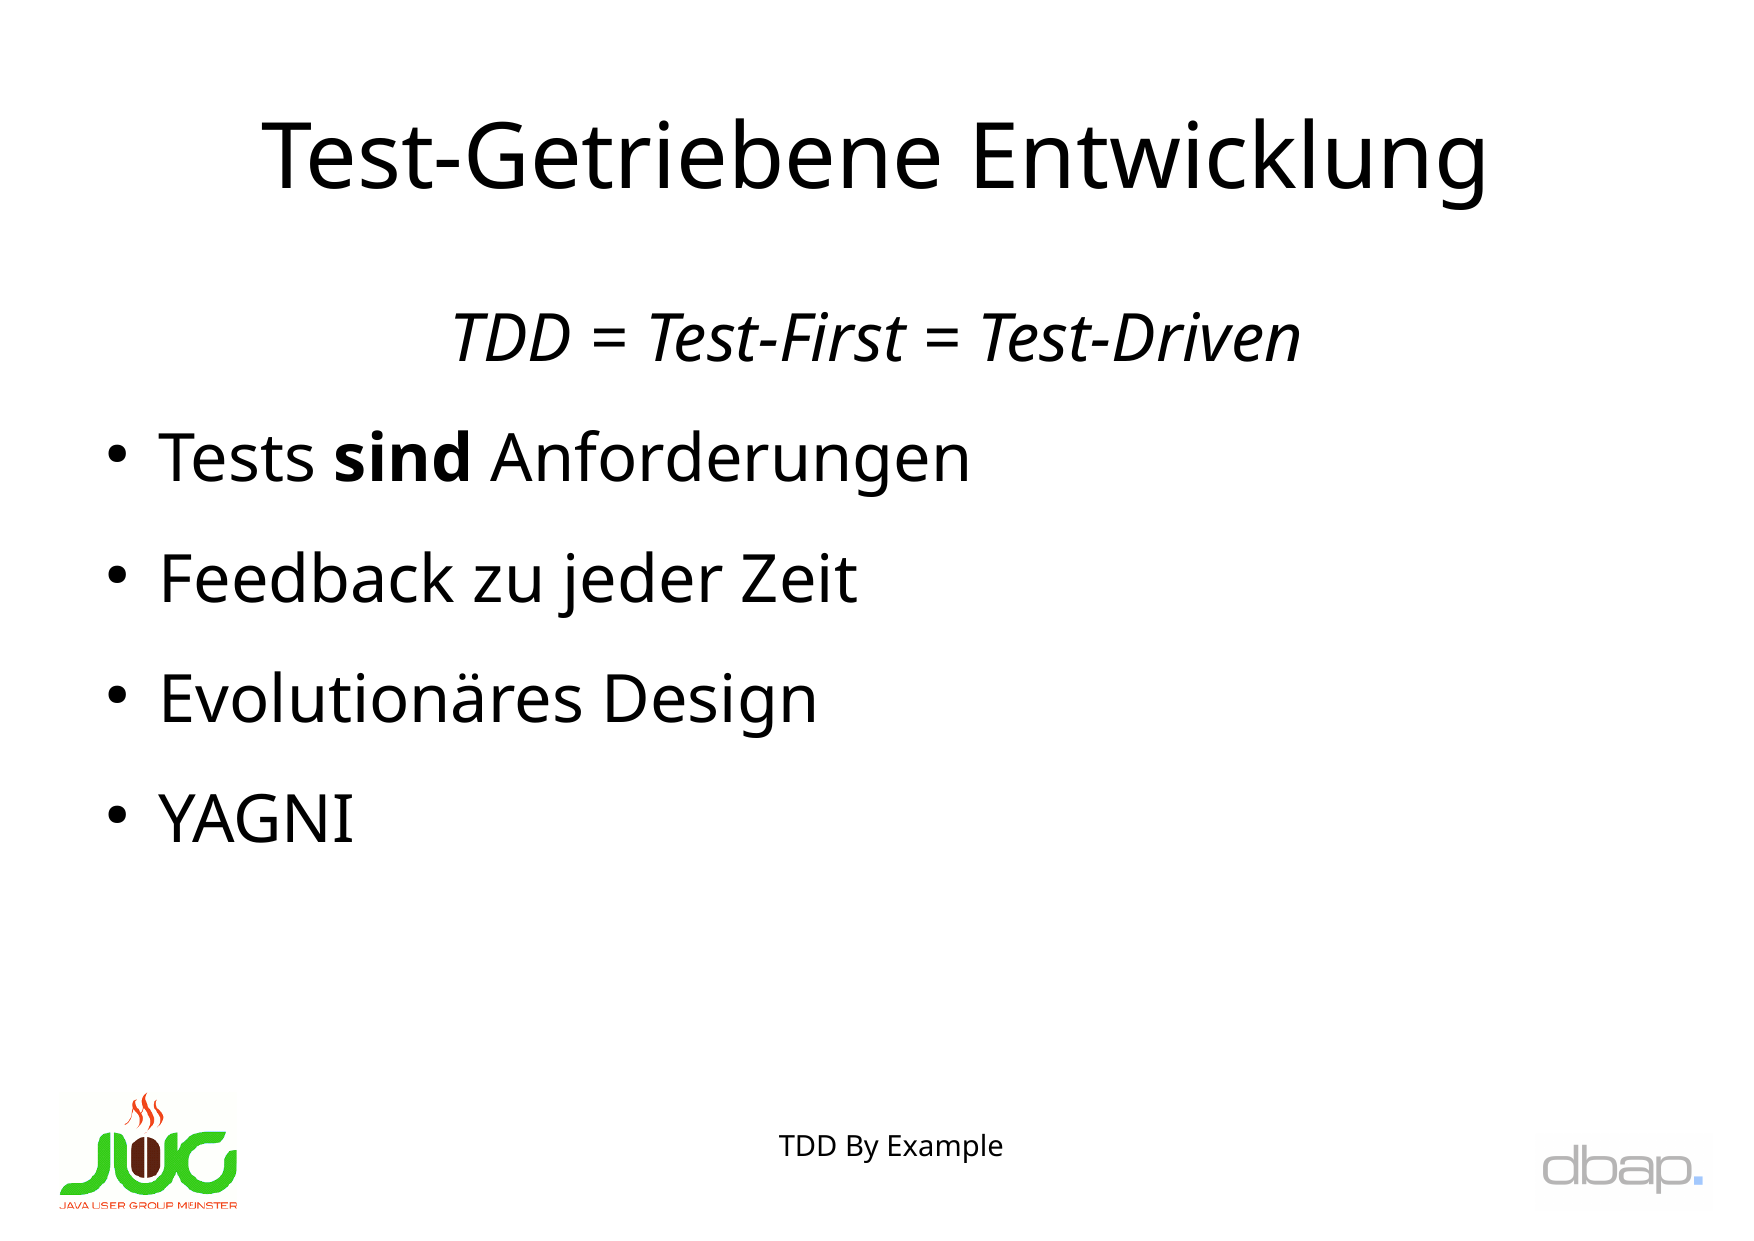

# Test-Getriebene Entwicklung
TDD = Test-First = Test-Driven
Tests sind Anforderungen
Feedback zu jeder Zeit
Evolutionäres Design
YAGNI
TDD By Example